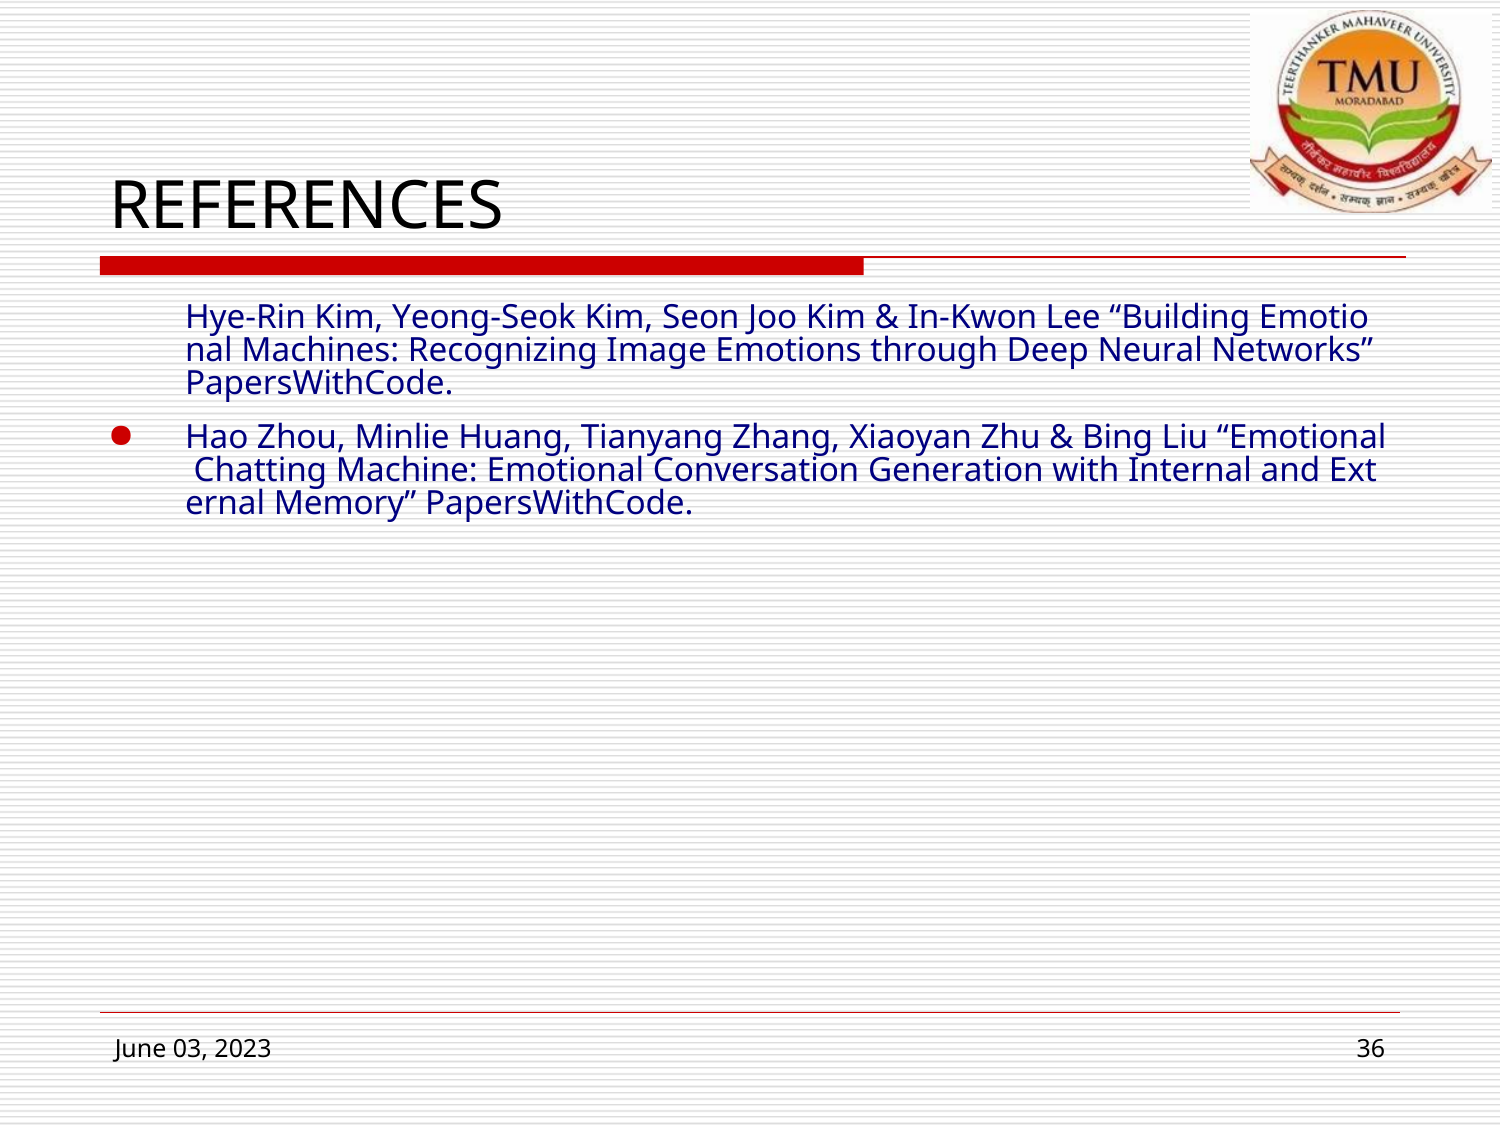

# REFERENCES
Hye-Rin Kim, Yeong-Seok Kim, Seon Joo Kim & In-Kwon Lee “Building Emotional Machines: Recognizing Image Emotions through Deep Neural Networks” PapersWithCode.
Hao Zhou, Minlie Huang, Tianyang Zhang, Xiaoyan Zhu & Bing Liu “Emotional Chatting Machine: Emotional Conversation Generation with Internal and External Memory” PapersWithCode.
June 03, 2023